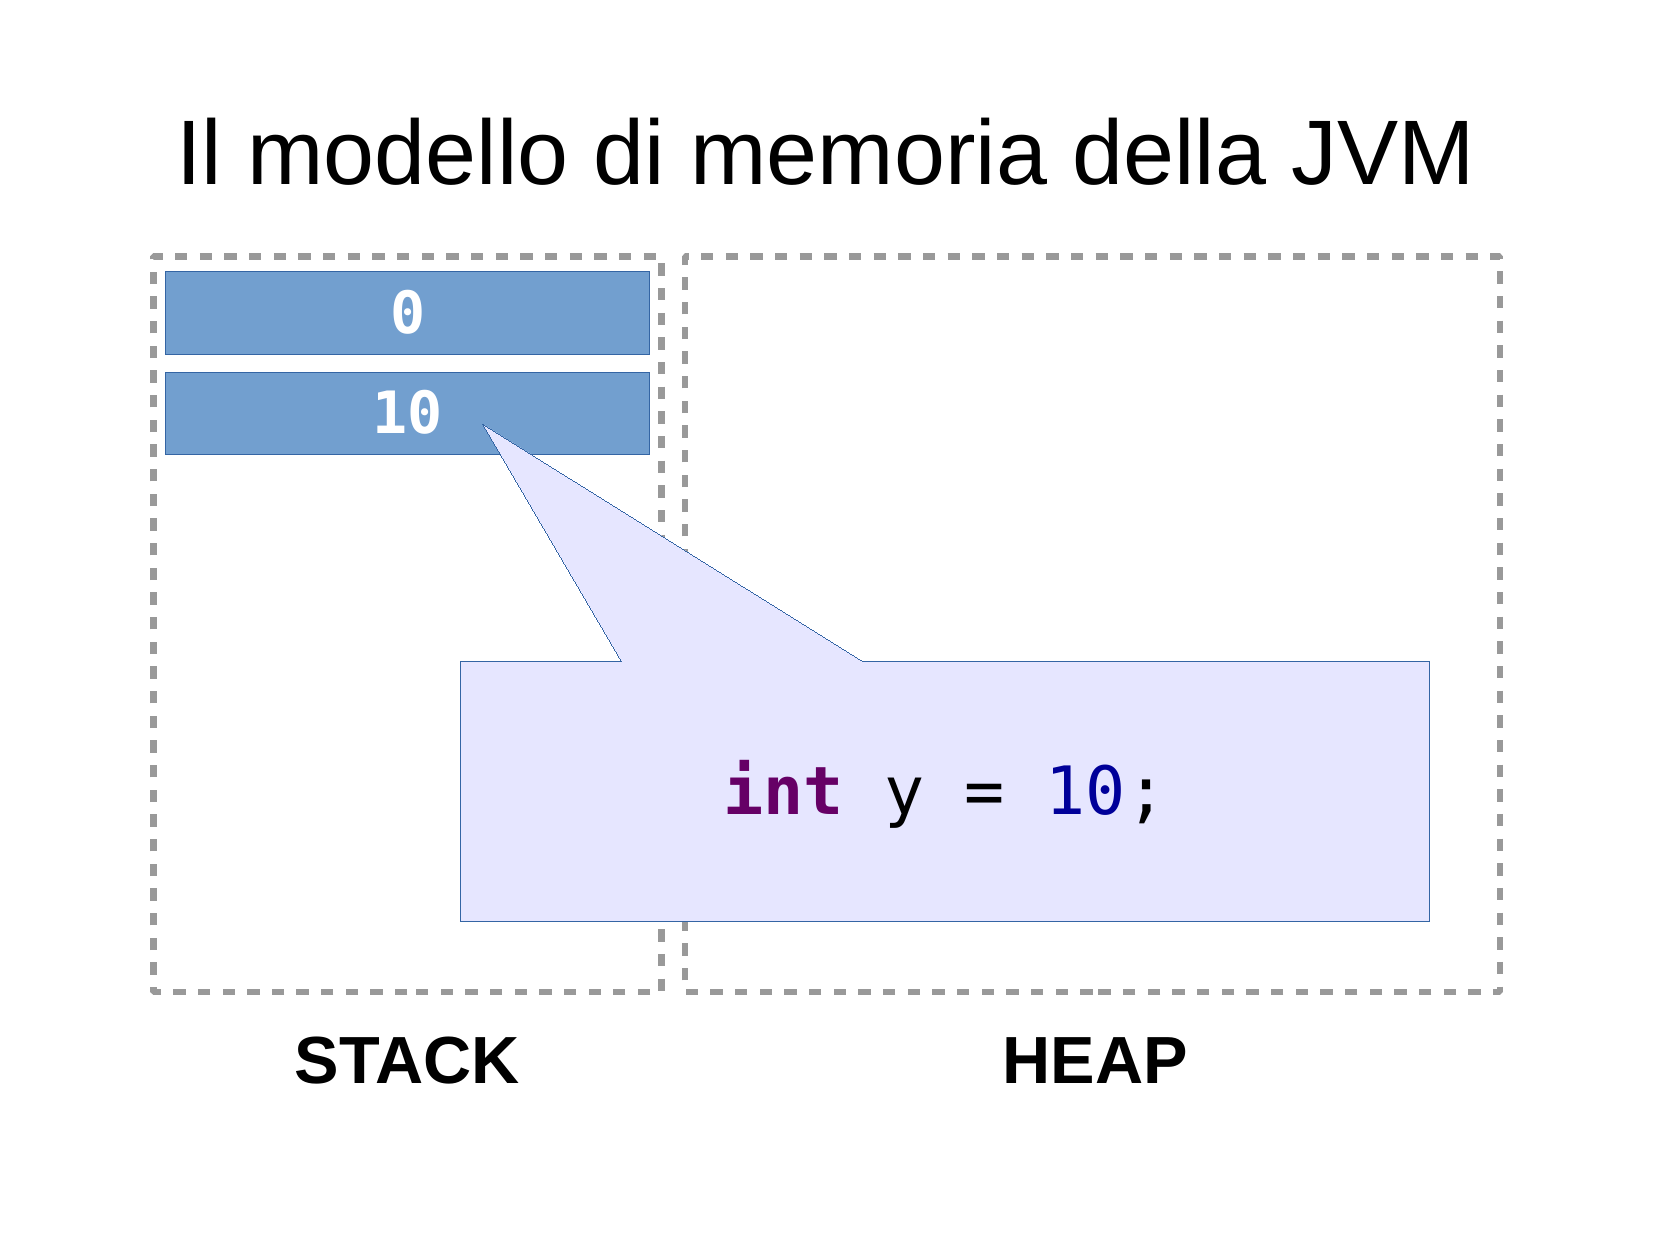

# Il modello di memoria della JVM
0
10
int y = 10;
STACK
HEAP